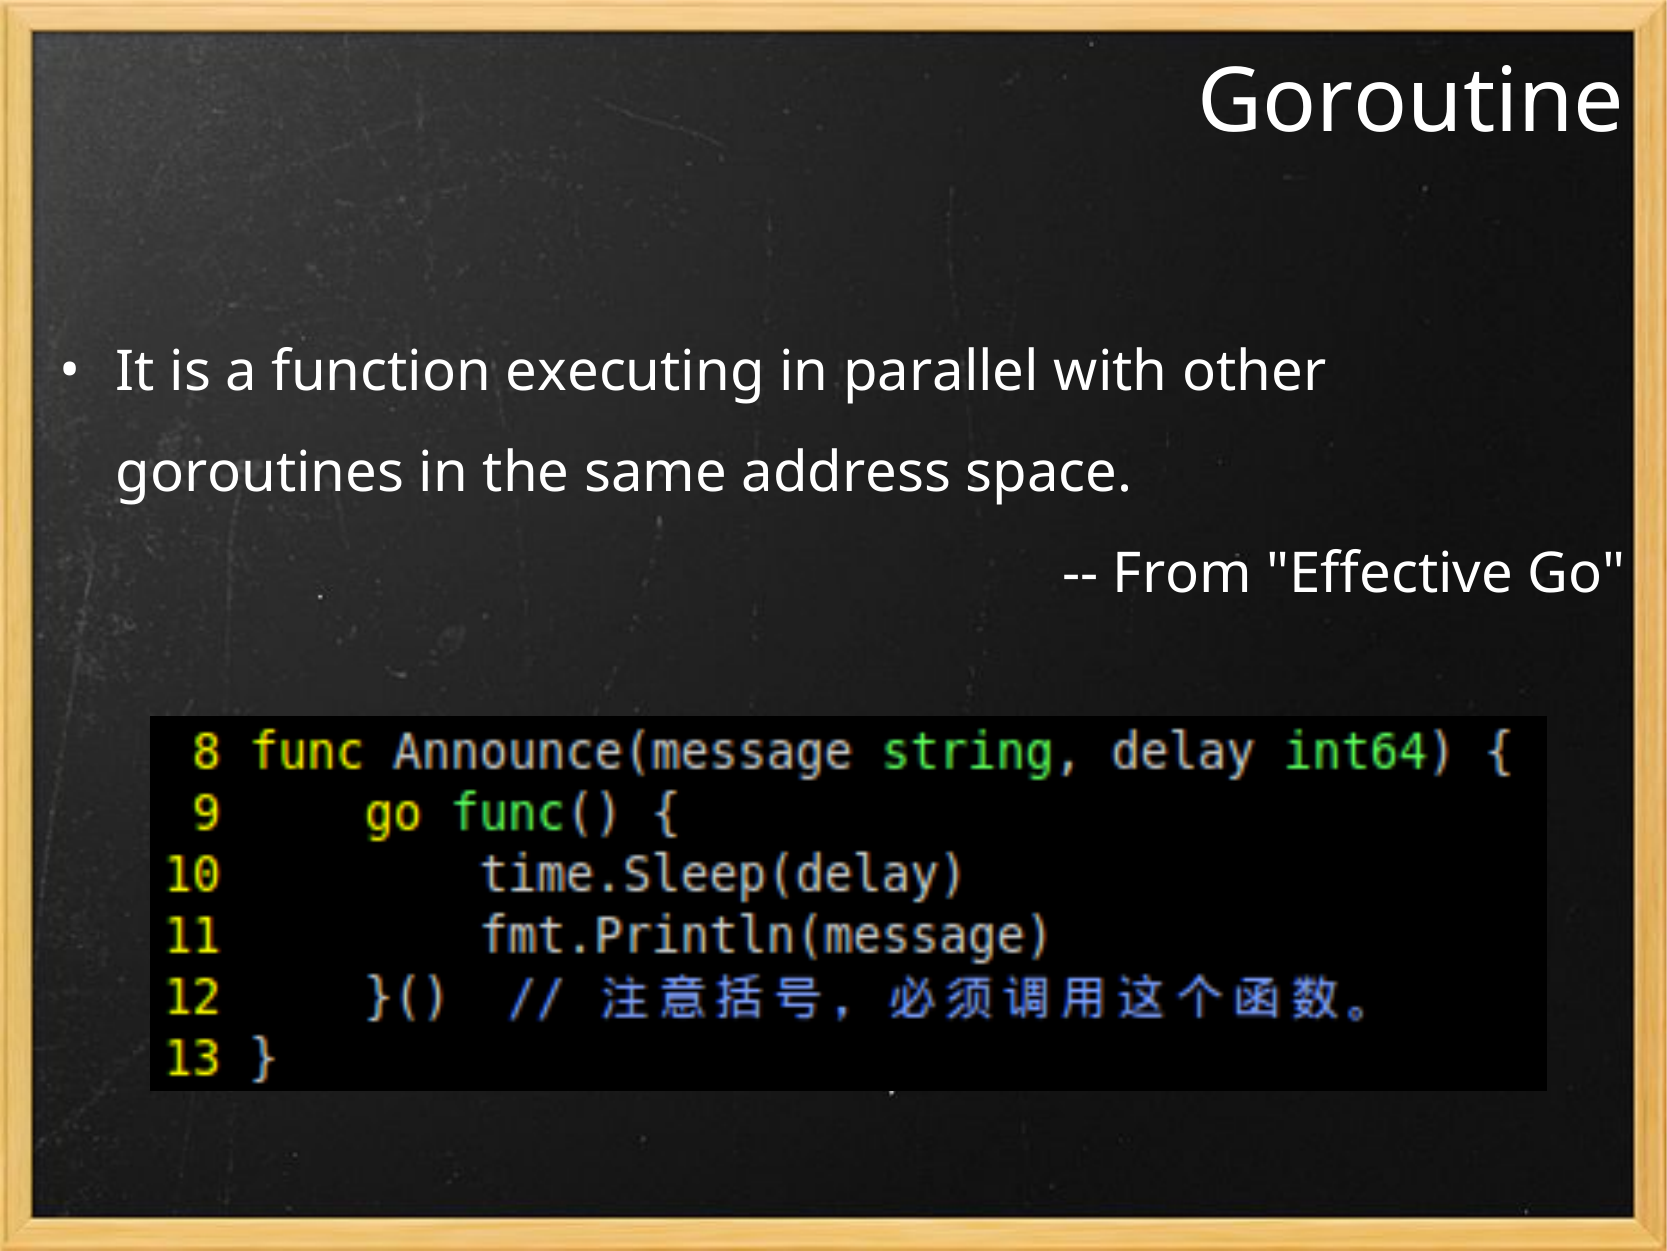

# Goroutine
It is a function executing in parallel with other goroutines in the same address space.
-- From "Effective Go"